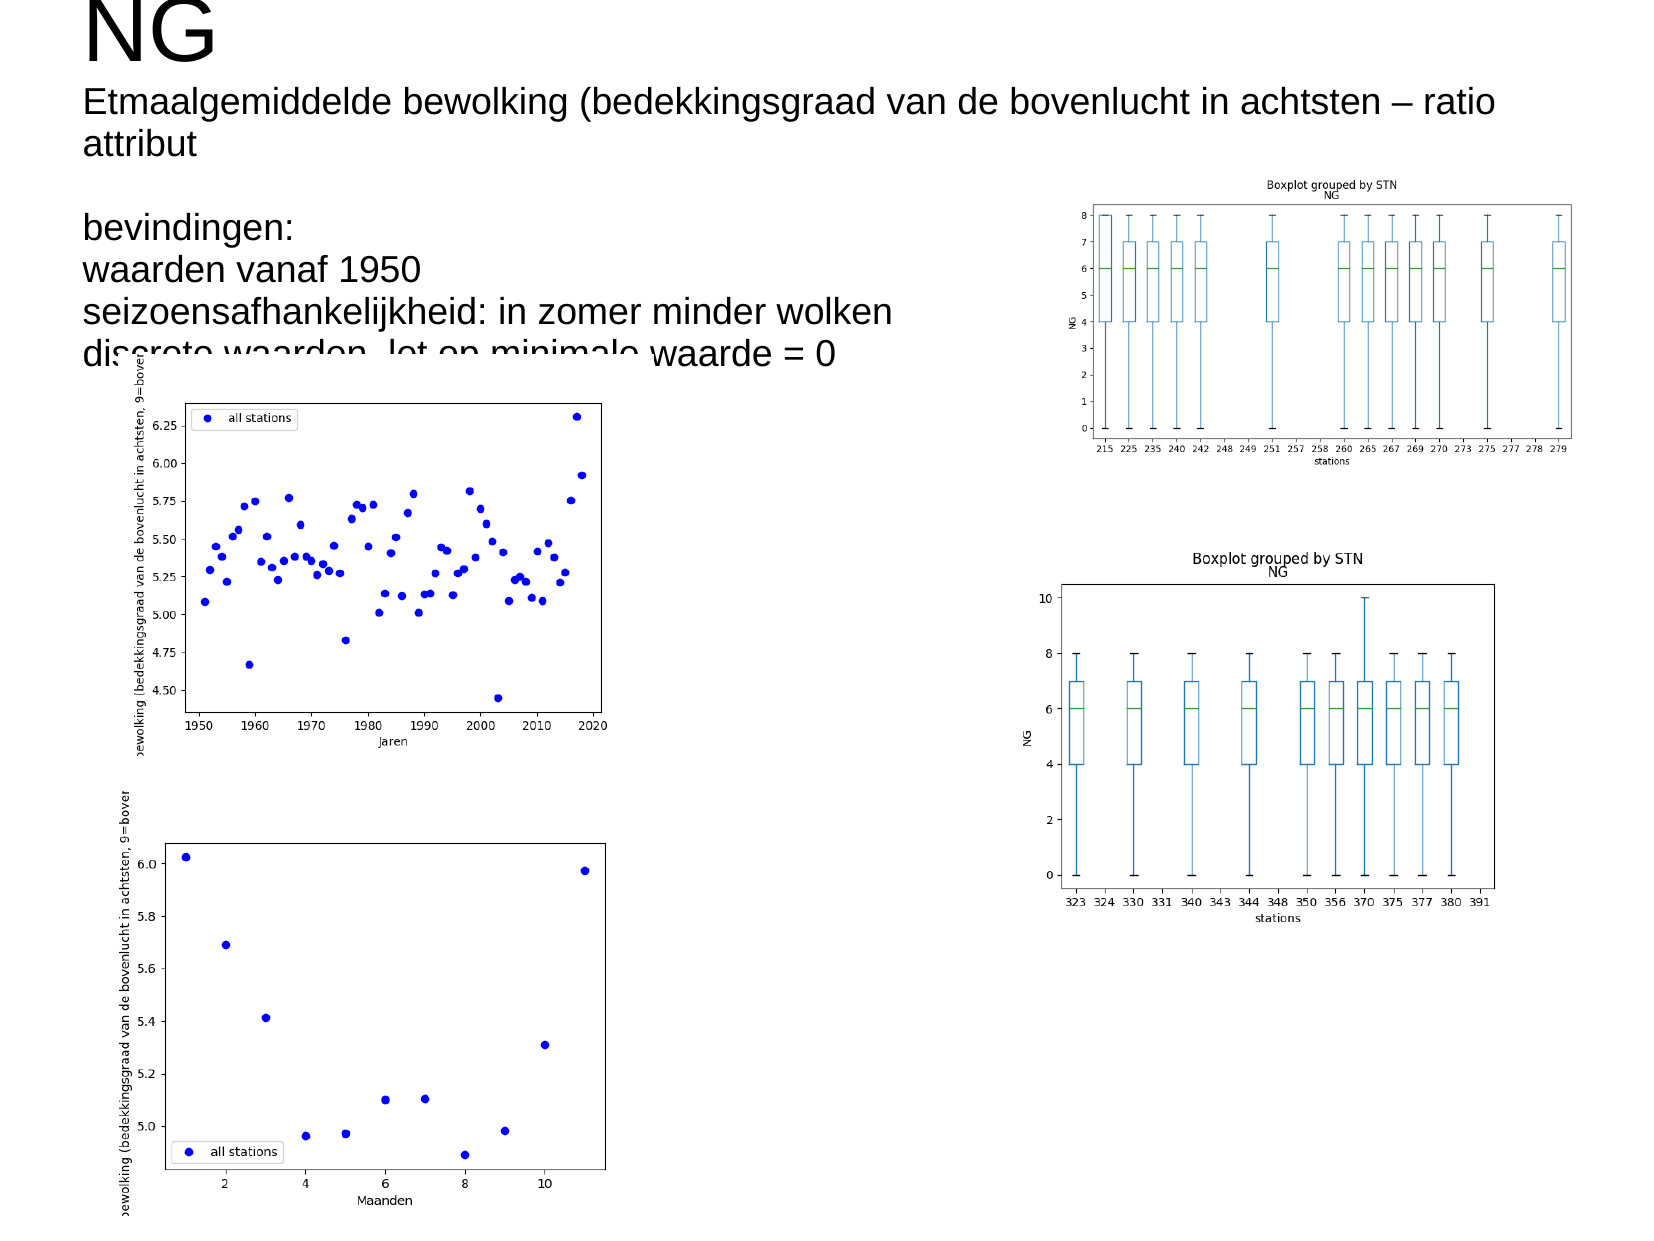

# NG Etmaalgemiddelde bewolking (bedekkingsgraad van de bovenlucht in achtsten – ratio attribut bevindingen: waarden vanaf 1950 seizoensafhankelijkheid: in zomer minder wolken discrete waarden, let op minimale waarde = 0